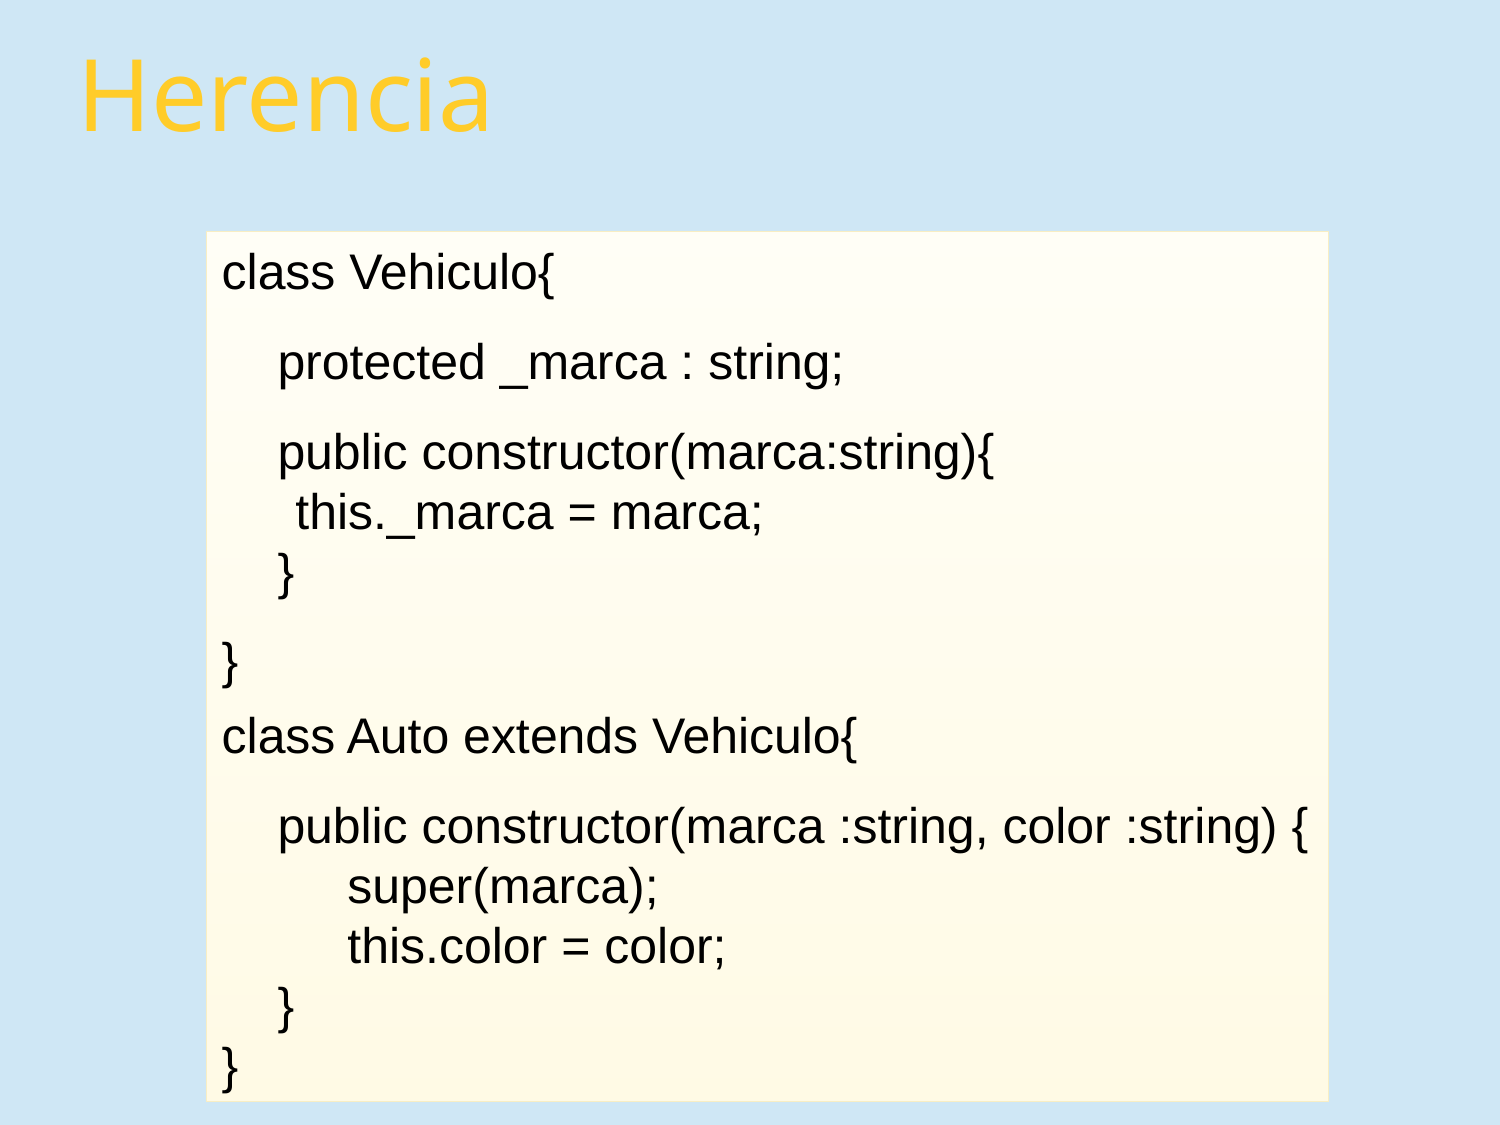

# Herencia
class Vehiculo{
 protected _marca : string;
 public constructor(marca:string){
	this._marca = marca;
 }
}
class Auto extends Vehiculo{
 public constructor(marca :string, color :string) {
 super(marca);
 this.color = color;
 }
}